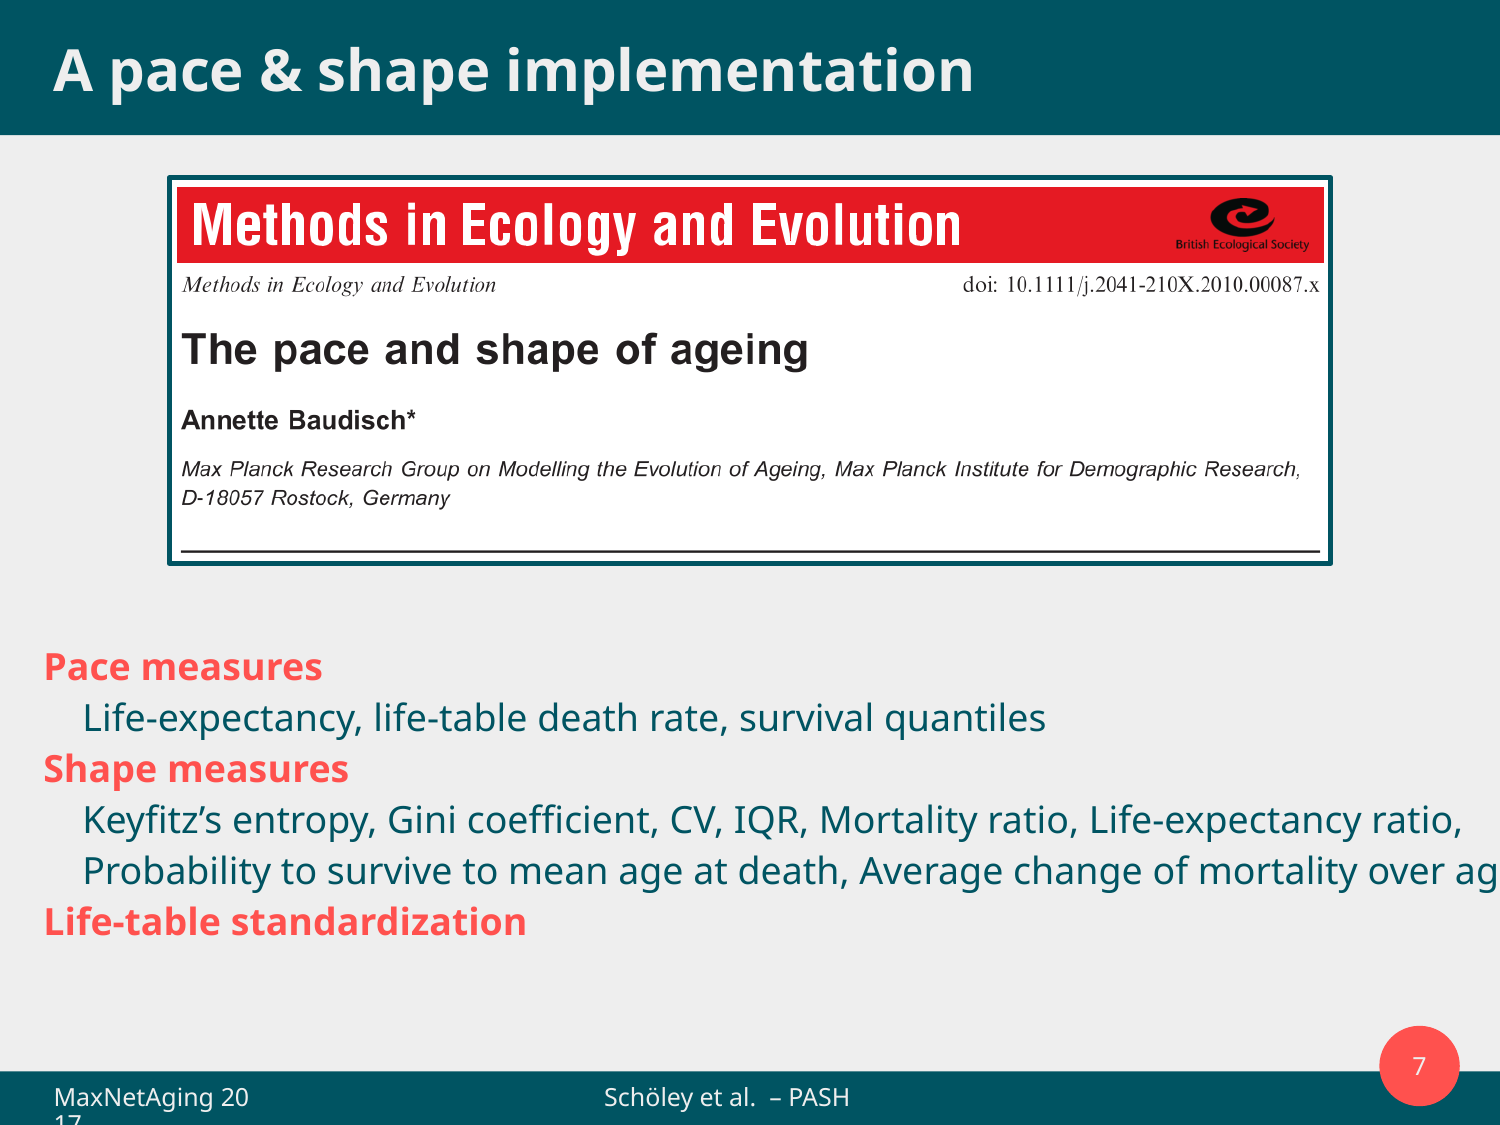

# A pace & shape implementation
Pace measures
 Life-expectancy, life-table death rate, survival quantiles
Shape measures
 Keyfitz’s entropy, Gini coefficient, CV, IQR, Mortality ratio, Life-expectancy ratio,
 Probability to survive to mean age at death, Average change of mortality over age
Life-table standardization
7
MaxNetAging 2017
Schöley et al. – PASH